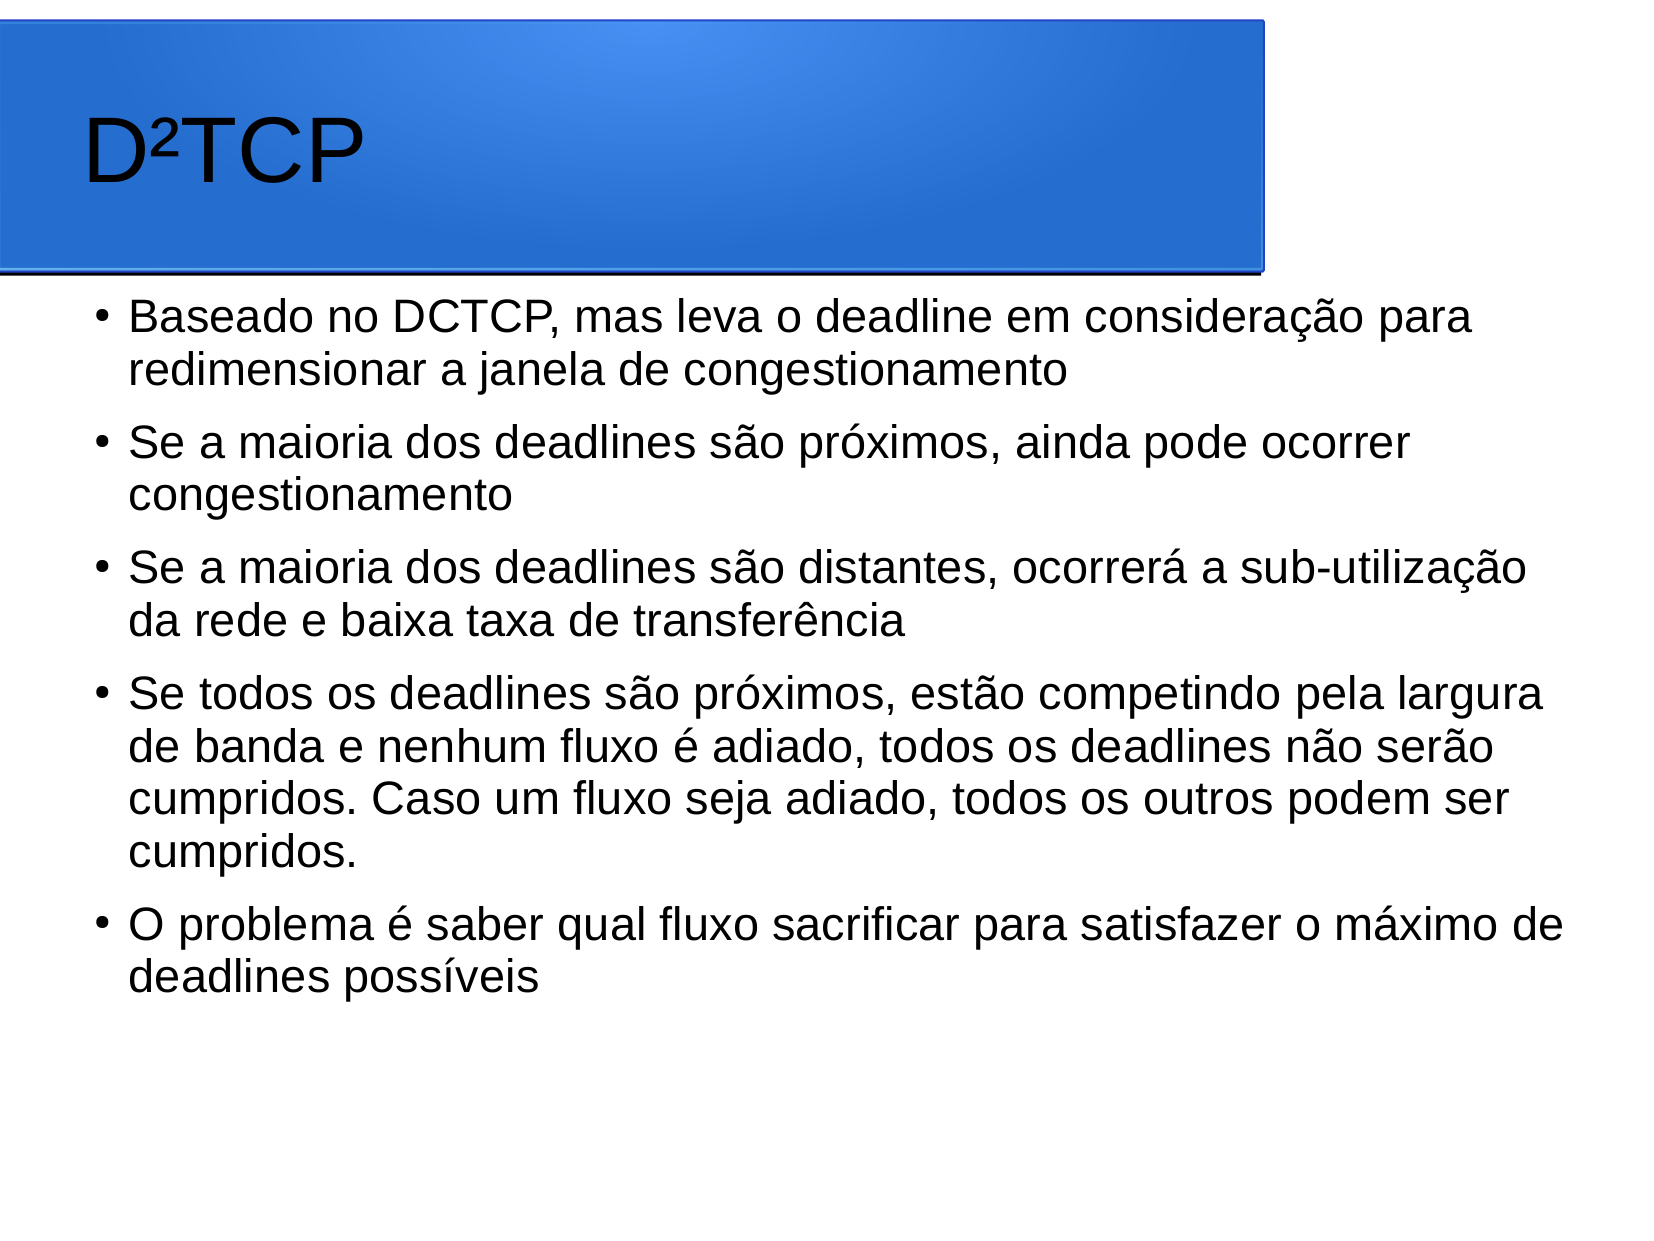

# D²TCP
Baseado no DCTCP, mas leva o deadline em consideração para redimensionar a janela de congestionamento
Se a maioria dos deadlines são próximos, ainda pode ocorrer congestionamento
Se a maioria dos deadlines são distantes, ocorrerá a sub-utilização da rede e baixa taxa de transferência
Se todos os deadlines são próximos, estão competindo pela largura de banda e nenhum fluxo é adiado, todos os deadlines não serão cumpridos. Caso um fluxo seja adiado, todos os outros podem ser cumpridos.
O problema é saber qual fluxo sacrificar para satisfazer o máximo de deadlines possíveis